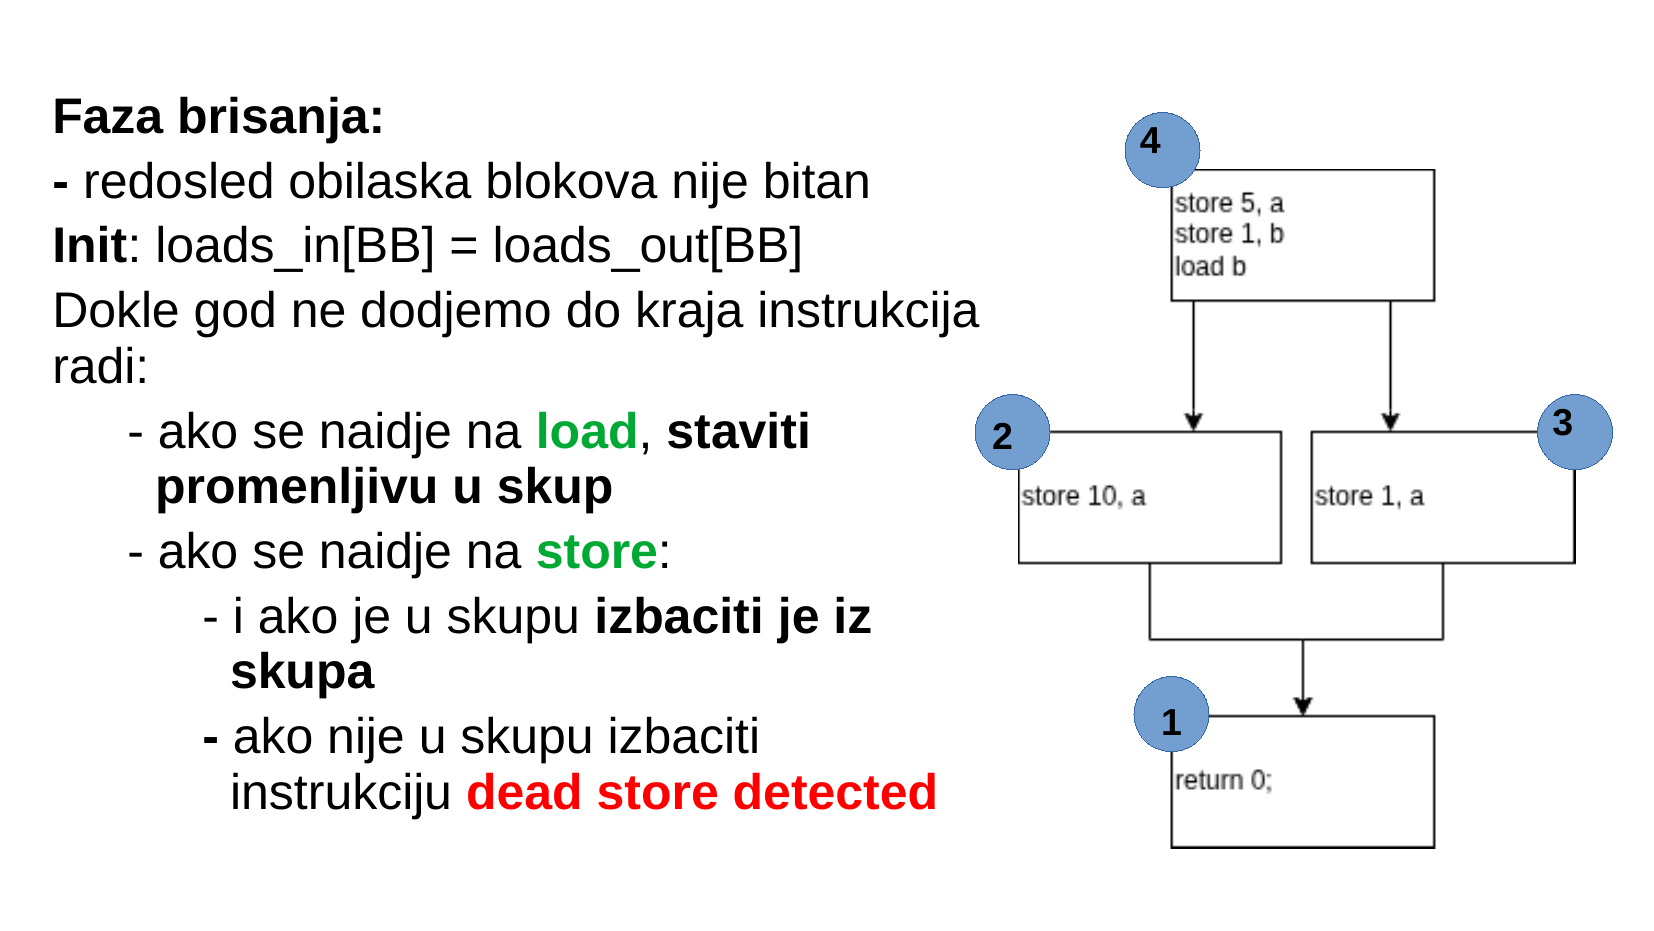

Faza brisanja:
- redosled obilaska blokova nije bitan
Init: loads_in[BB] = loads_out[BB]
Dokle god ne dodjemo do kraja instrukcija radi:
	- ako se naidje na load, staviti 			 promenljivu u skup
	- ako se naidje na store:
		- i ako je u skupu izbaciti je iz 			 skupa
		- ako nije u skupu izbaciti 				 	 instrukciju dead store detected
4
3
2
1